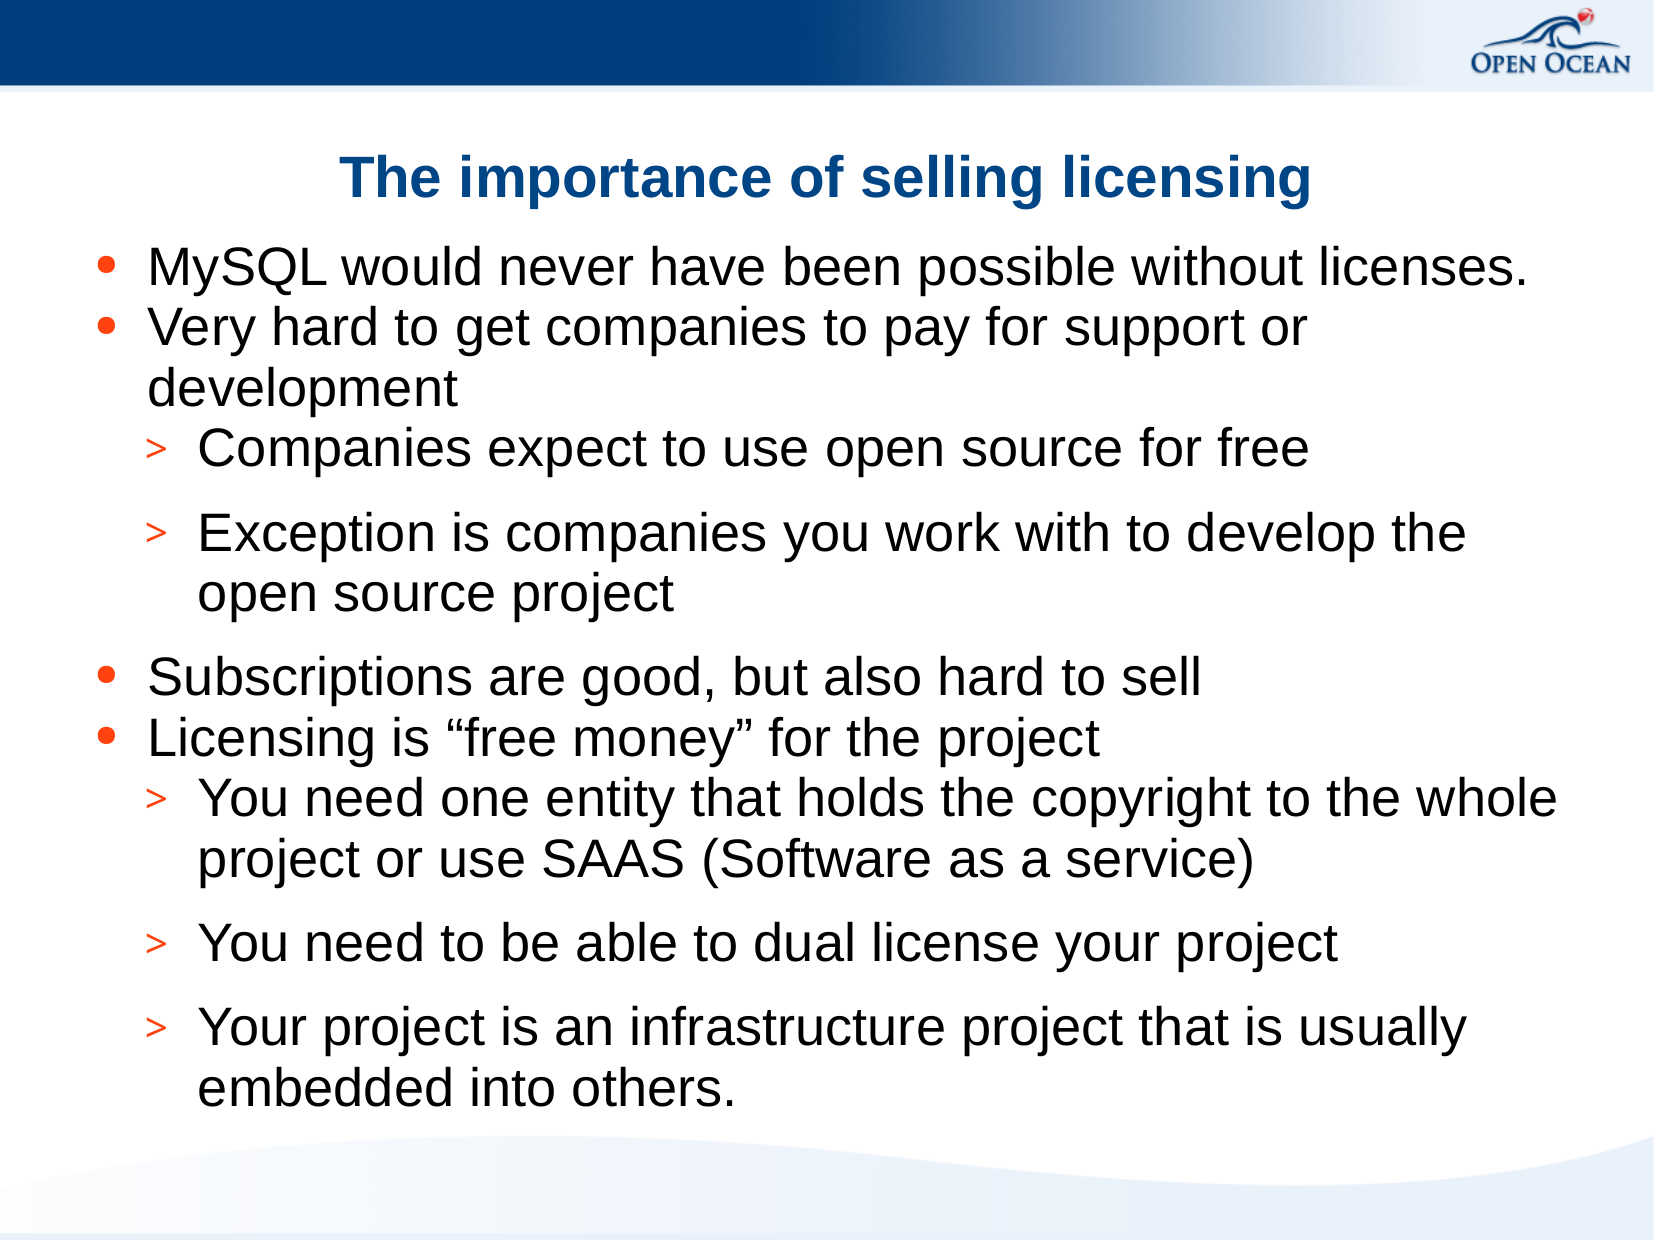

# The importance of selling licensing
MySQL would never have been possible without licenses.
Very hard to get companies to pay for support or development
Companies expect to use open source for free
Exception is companies you work with to develop the open source project
Subscriptions are good, but also hard to sell
Licensing is “free money” for the project
You need one entity that holds the copyright to the whole project or use SAAS (Software as a service)
You need to be able to dual license your project
Your project is an infrastructure project that is usually embedded into others.